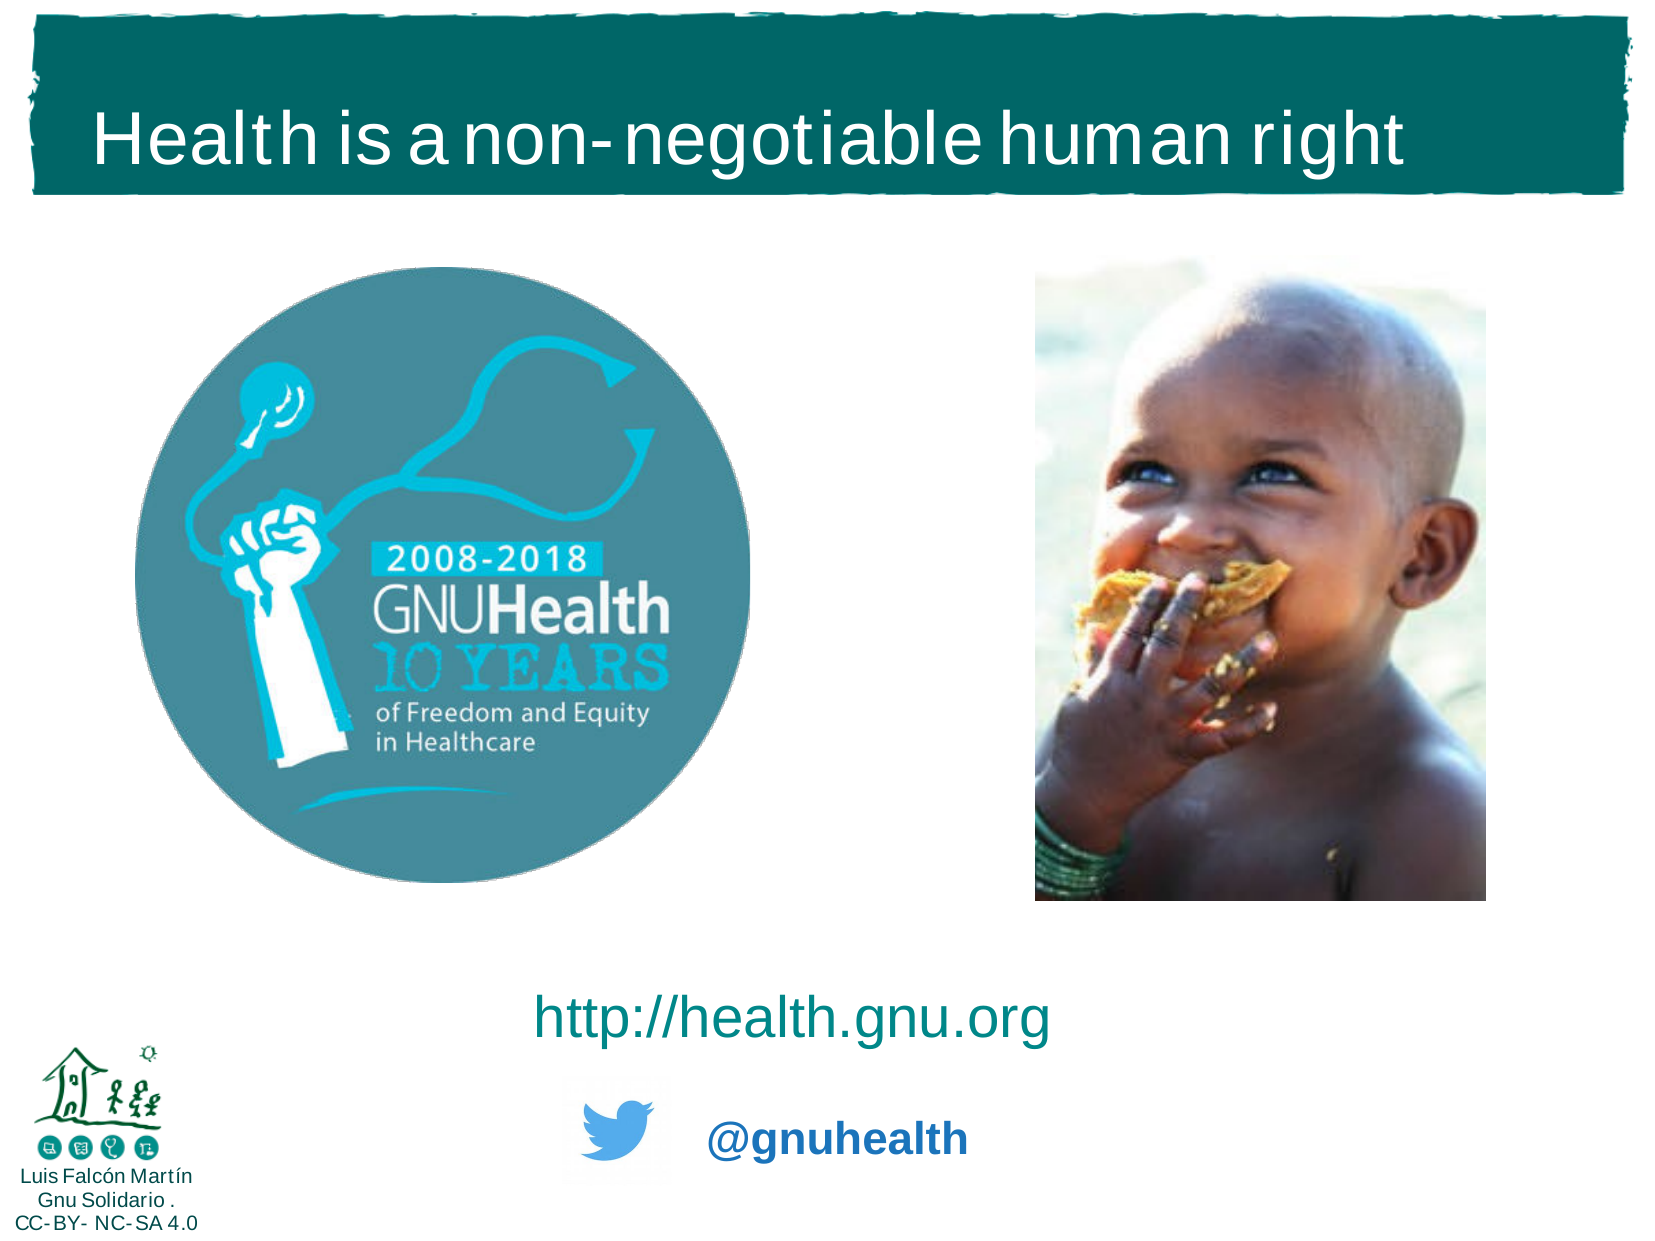

# Healthisanon-negotiablehumanright
http://health.gnu.org
@gnuhealth
LuisFalcónMartín
GnuSolidario.
CC-BY-NC-SA4.0